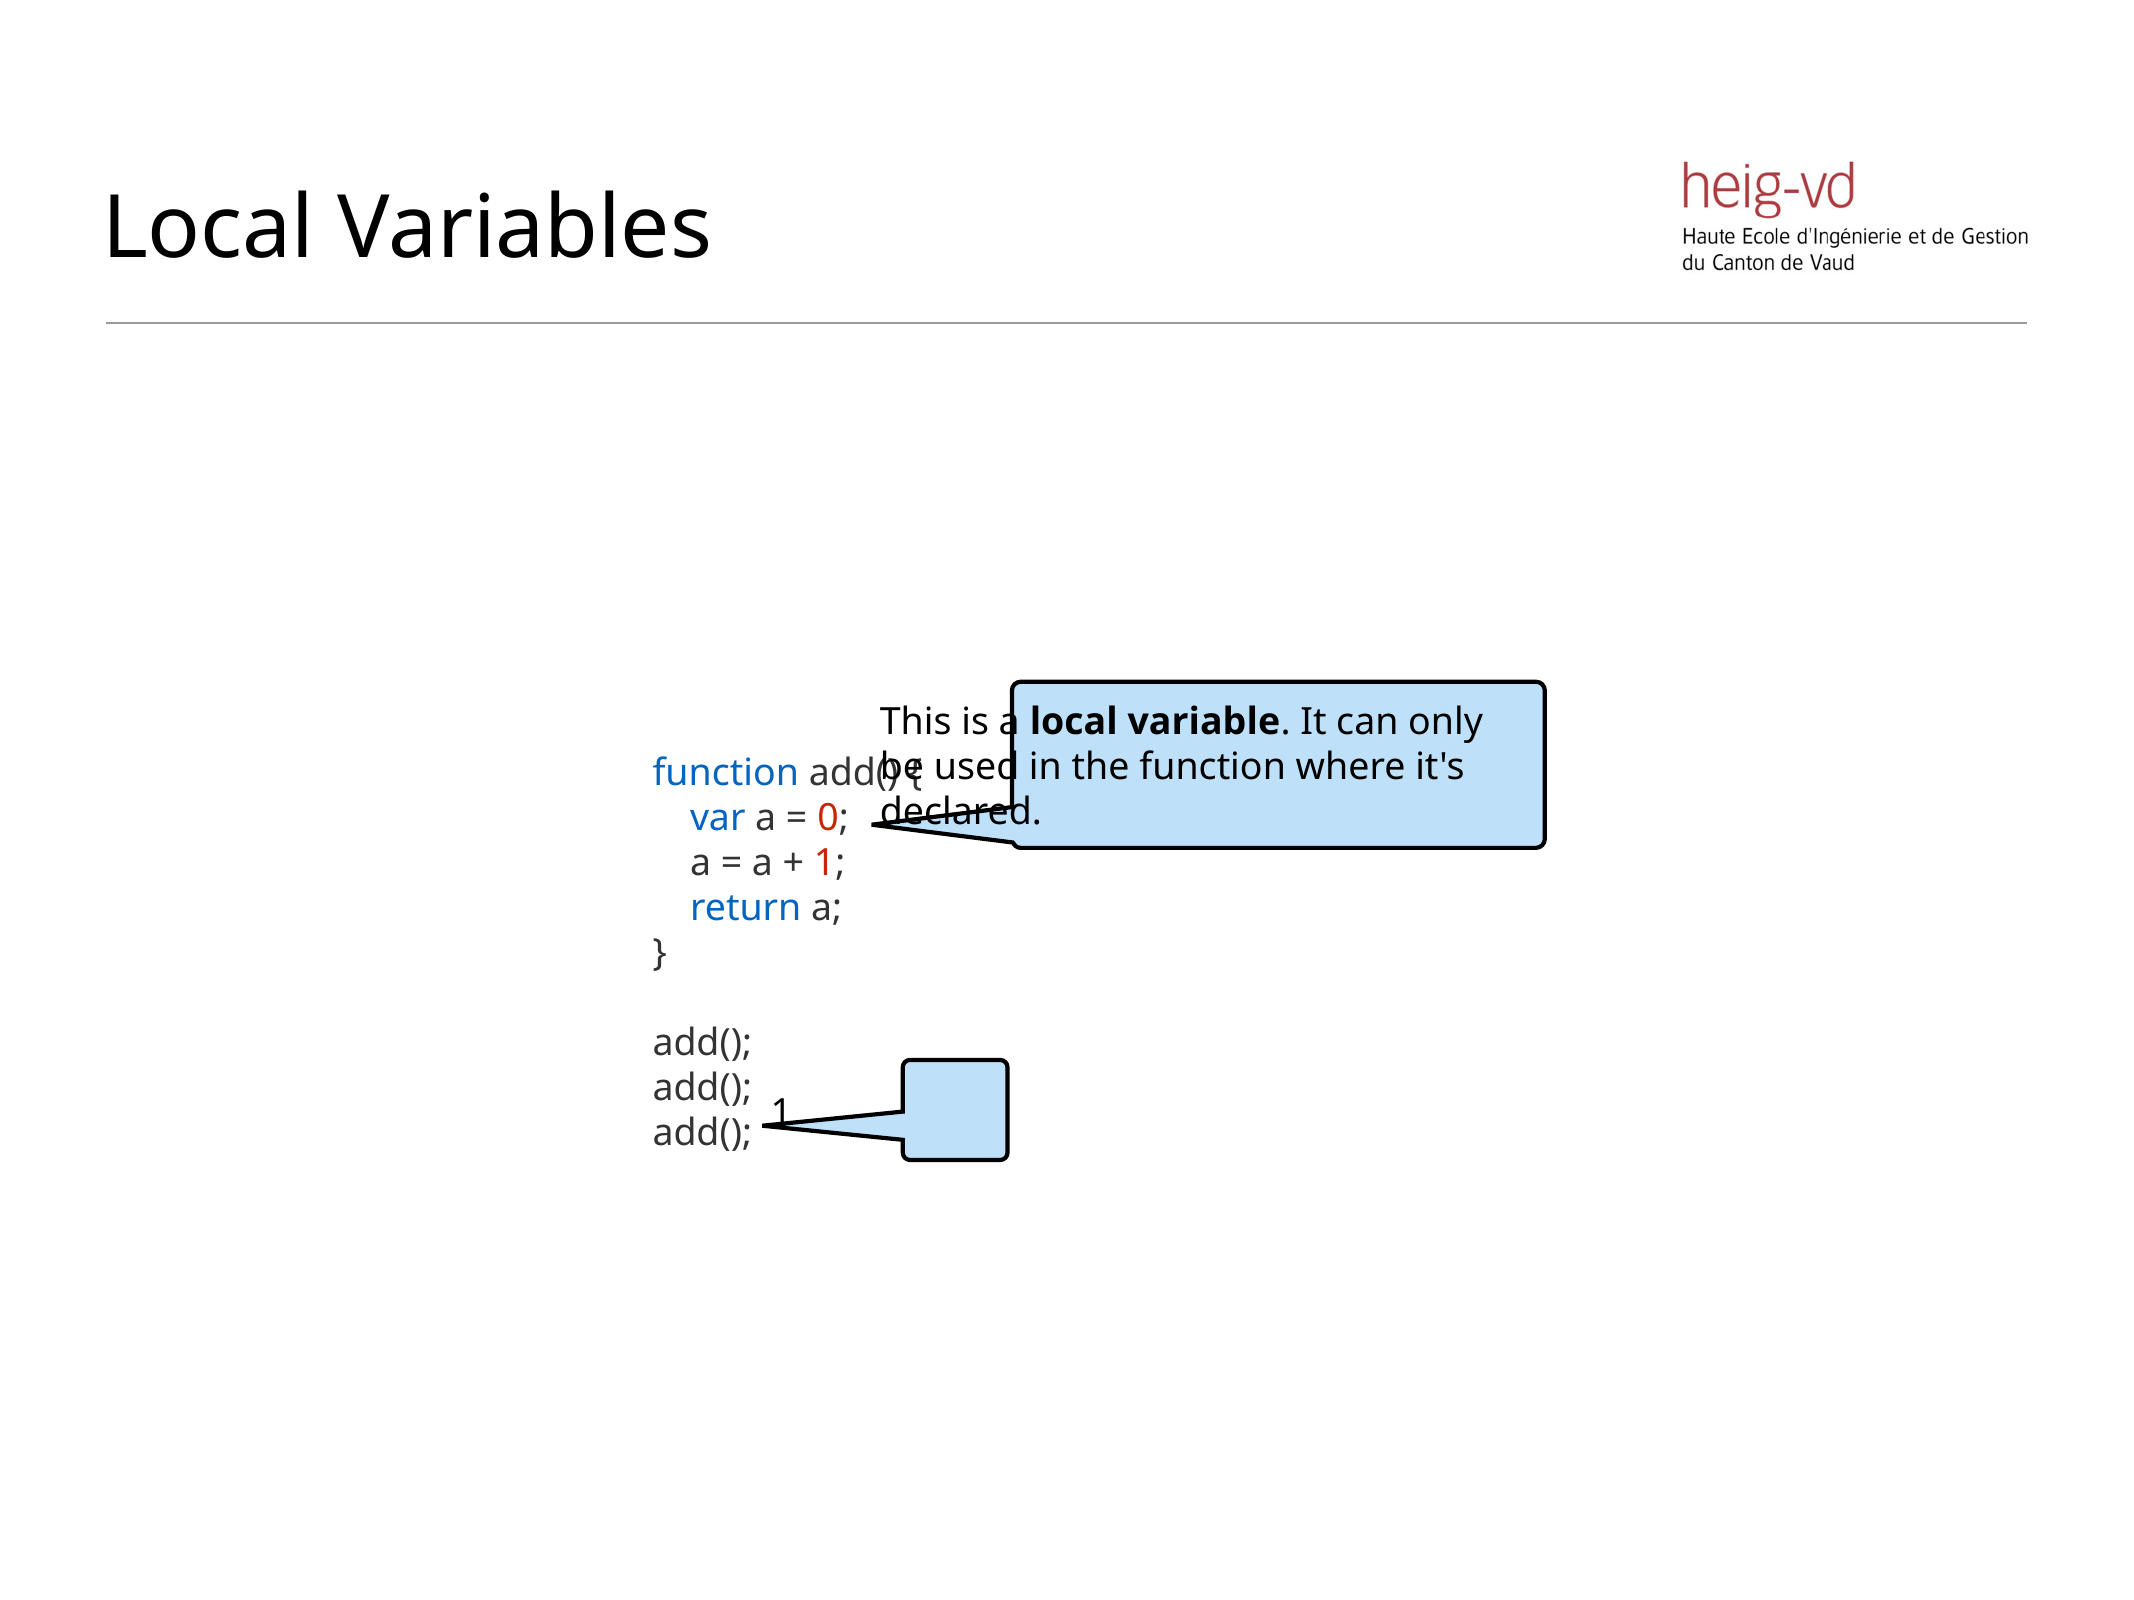

# Local Variables
This is a local variable. It can only be used in the function where it's declared.
function add() {
var a = 0;
a = a + 1;
return a;
}
add();
add();
add();
1